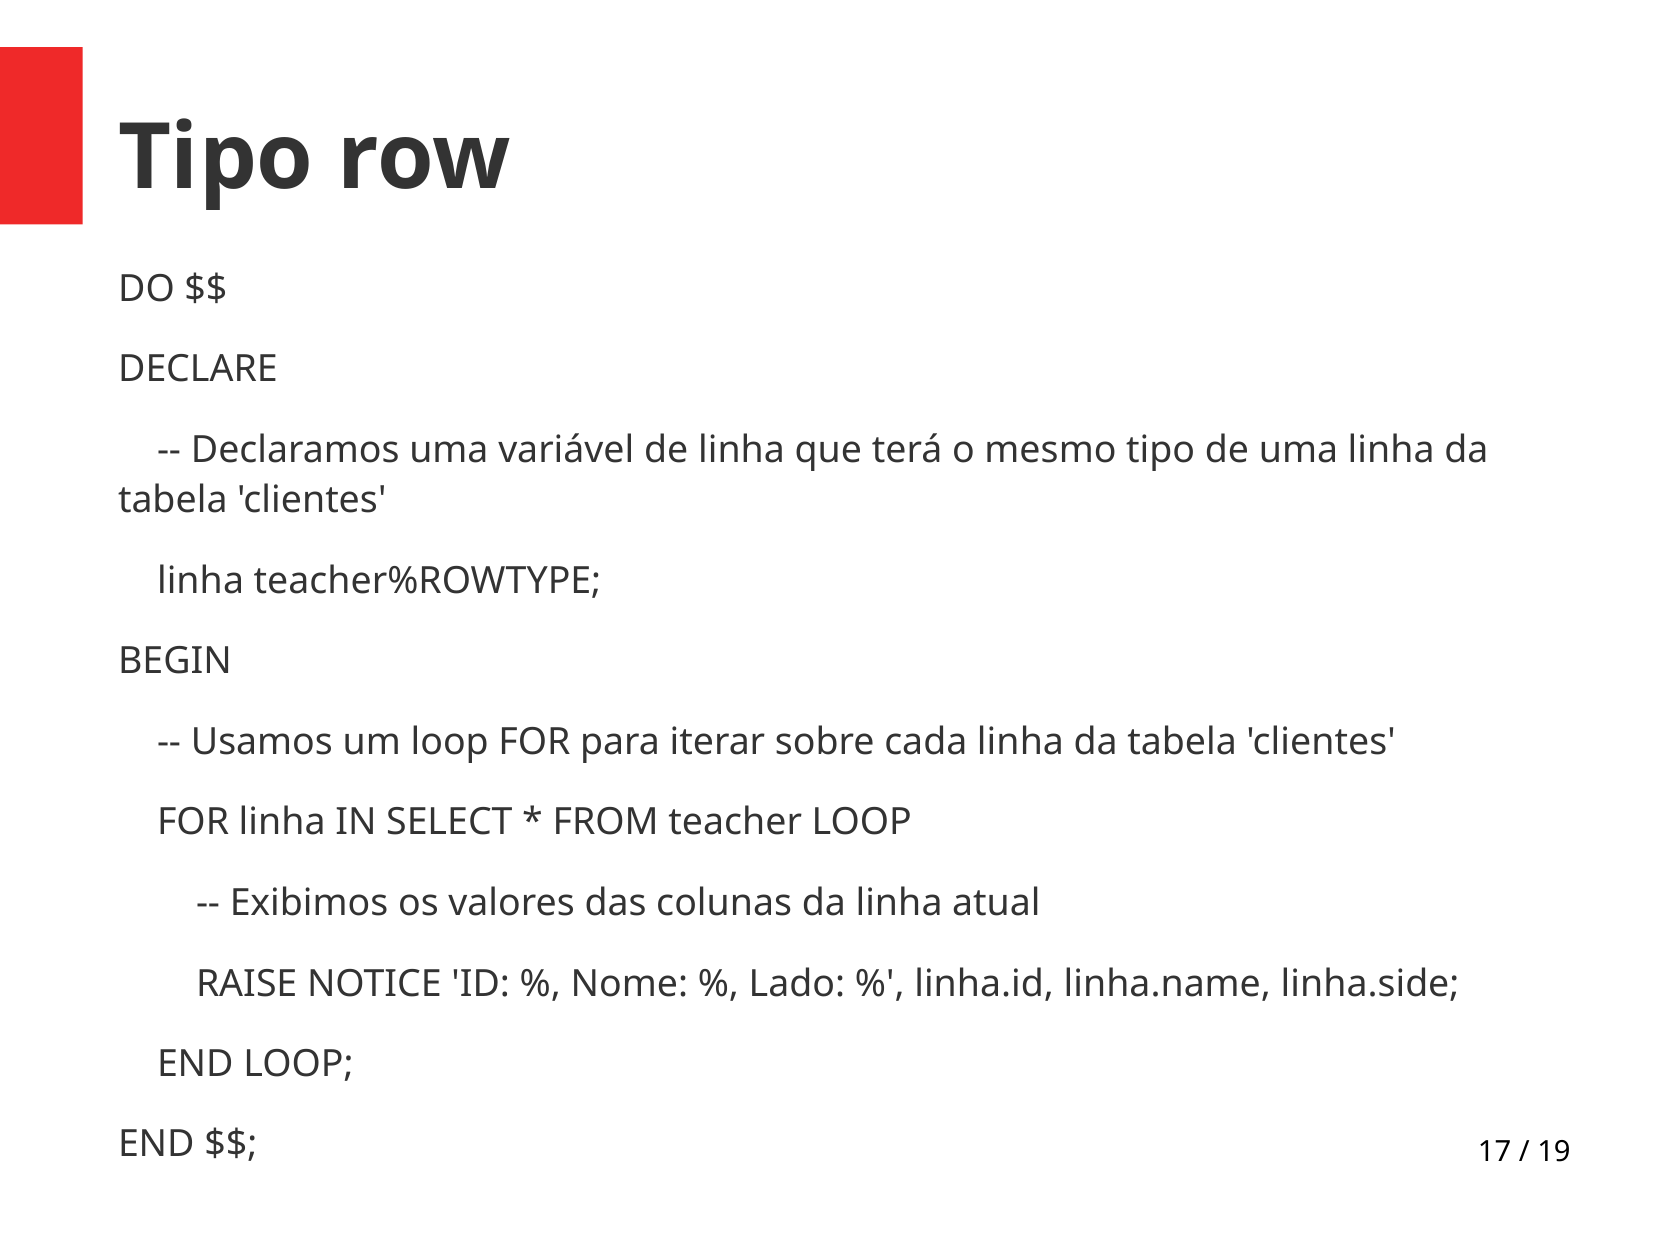

# Tipo row
DO $$
DECLARE
 -- Declaramos uma variável de linha que terá o mesmo tipo de uma linha da tabela 'clientes'
 linha teacher%ROWTYPE;
BEGIN
 -- Usamos um loop FOR para iterar sobre cada linha da tabela 'clientes'
 FOR linha IN SELECT * FROM teacher LOOP
 -- Exibimos os valores das colunas da linha atual
 RAISE NOTICE 'ID: %, Nome: %, Lado: %', linha.id, linha.name, linha.side;
 END LOOP;
END $$;
17